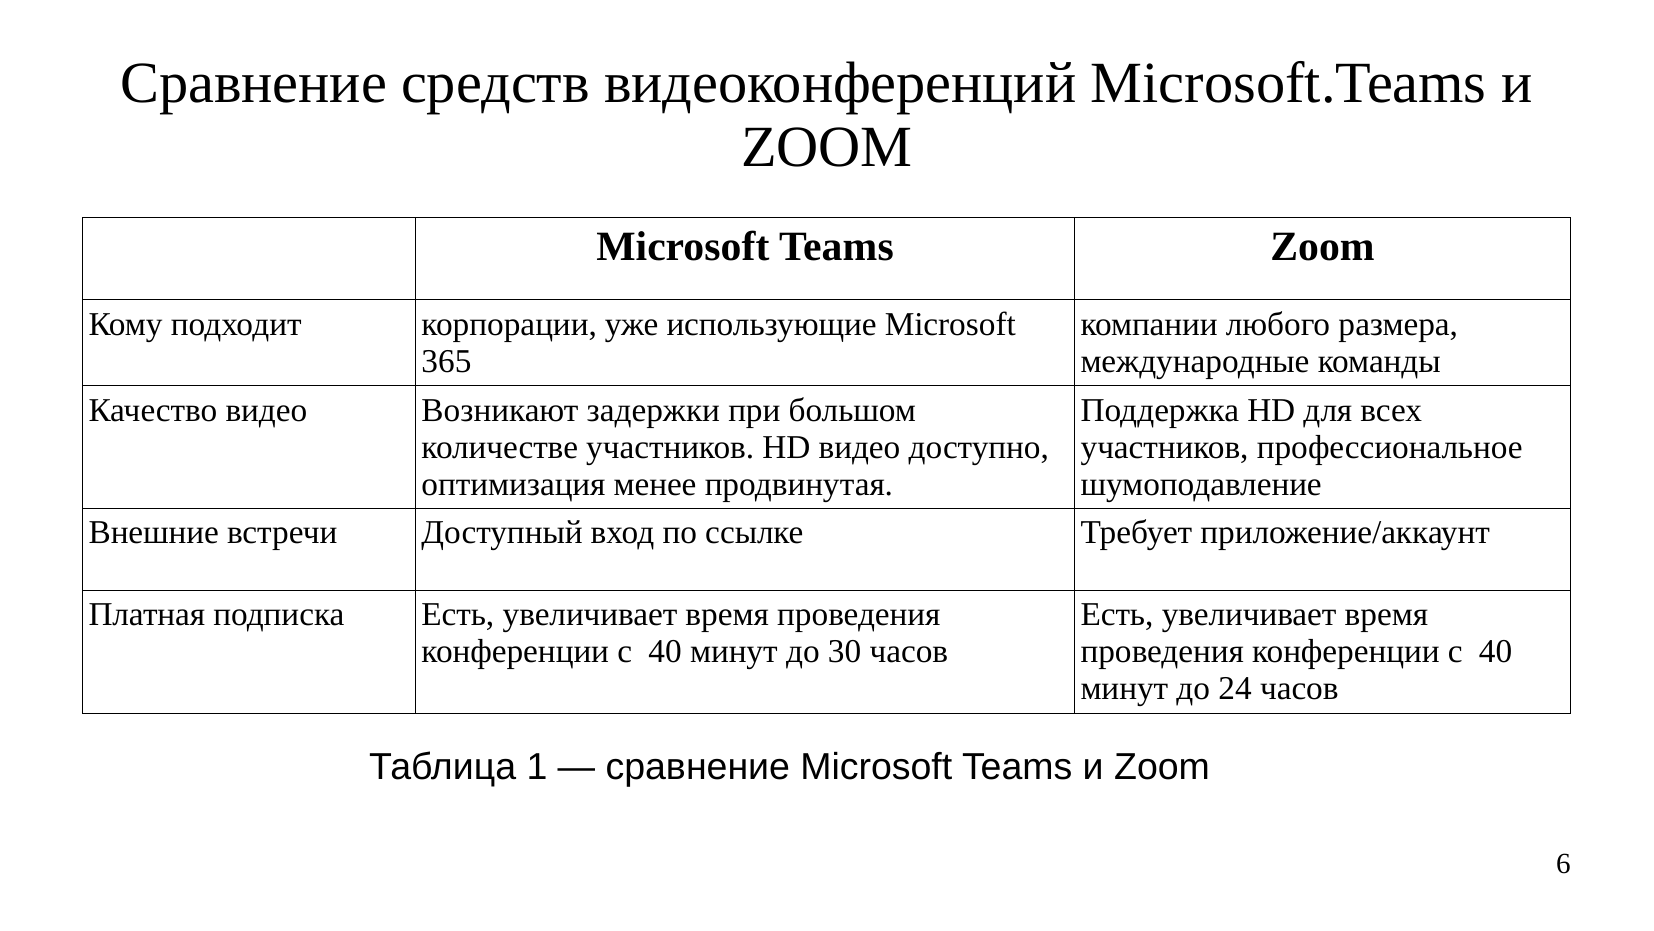

# Сравнение средств видеоконференций Microsoft.Teams и ZOOM
| | Microsoft Teams | Zoom |
| --- | --- | --- |
| Кому подходит | корпорации, уже использующие Microsoft 365 | компании любого размера, международные команды |
| Качество видео | Возникают задержки при большом количестве участников. HD видео доступно, оптимизация менее продвинутая. | Поддержка HD для всех участников, профессиональное шумоподавление |
| Внешние встречи | Доступный вход по ссылке | Требует приложение/аккаунт |
| Платная подписка | Есть, увеличивает время проведения конференции с 40 минут до 30 часов | Есть, увеличивает время проведения конференции с 40 минут до 24 часов |
Таблица 1 — сравнение Microsoft Teams и Zoom
6